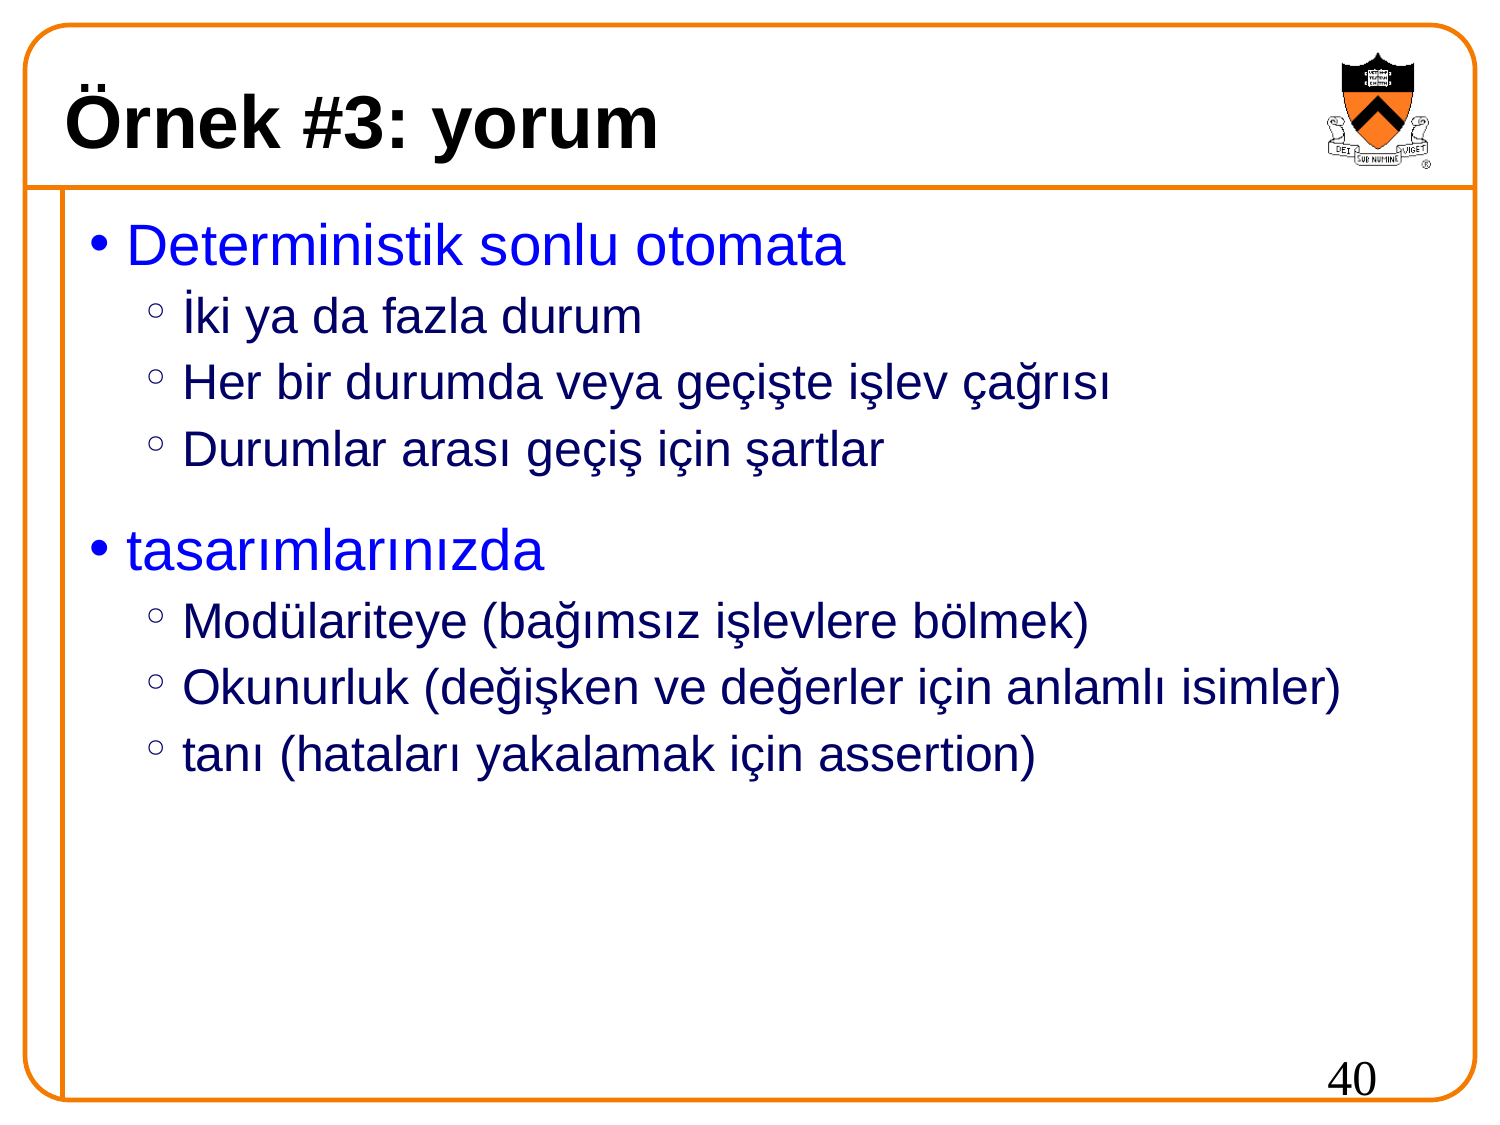

# Örnek #3: yorum
Deterministik sonlu otomata
İki ya da fazla durum
Her bir durumda veya geçişte işlev çağrısı
Durumlar arası geçiş için şartlar
tasarımlarınızda
Modülariteye (bağımsız işlevlere bölmek)
Okunurluk (değişken ve değerler için anlamlı isimler)
tanı (hataları yakalamak için assertion)
40